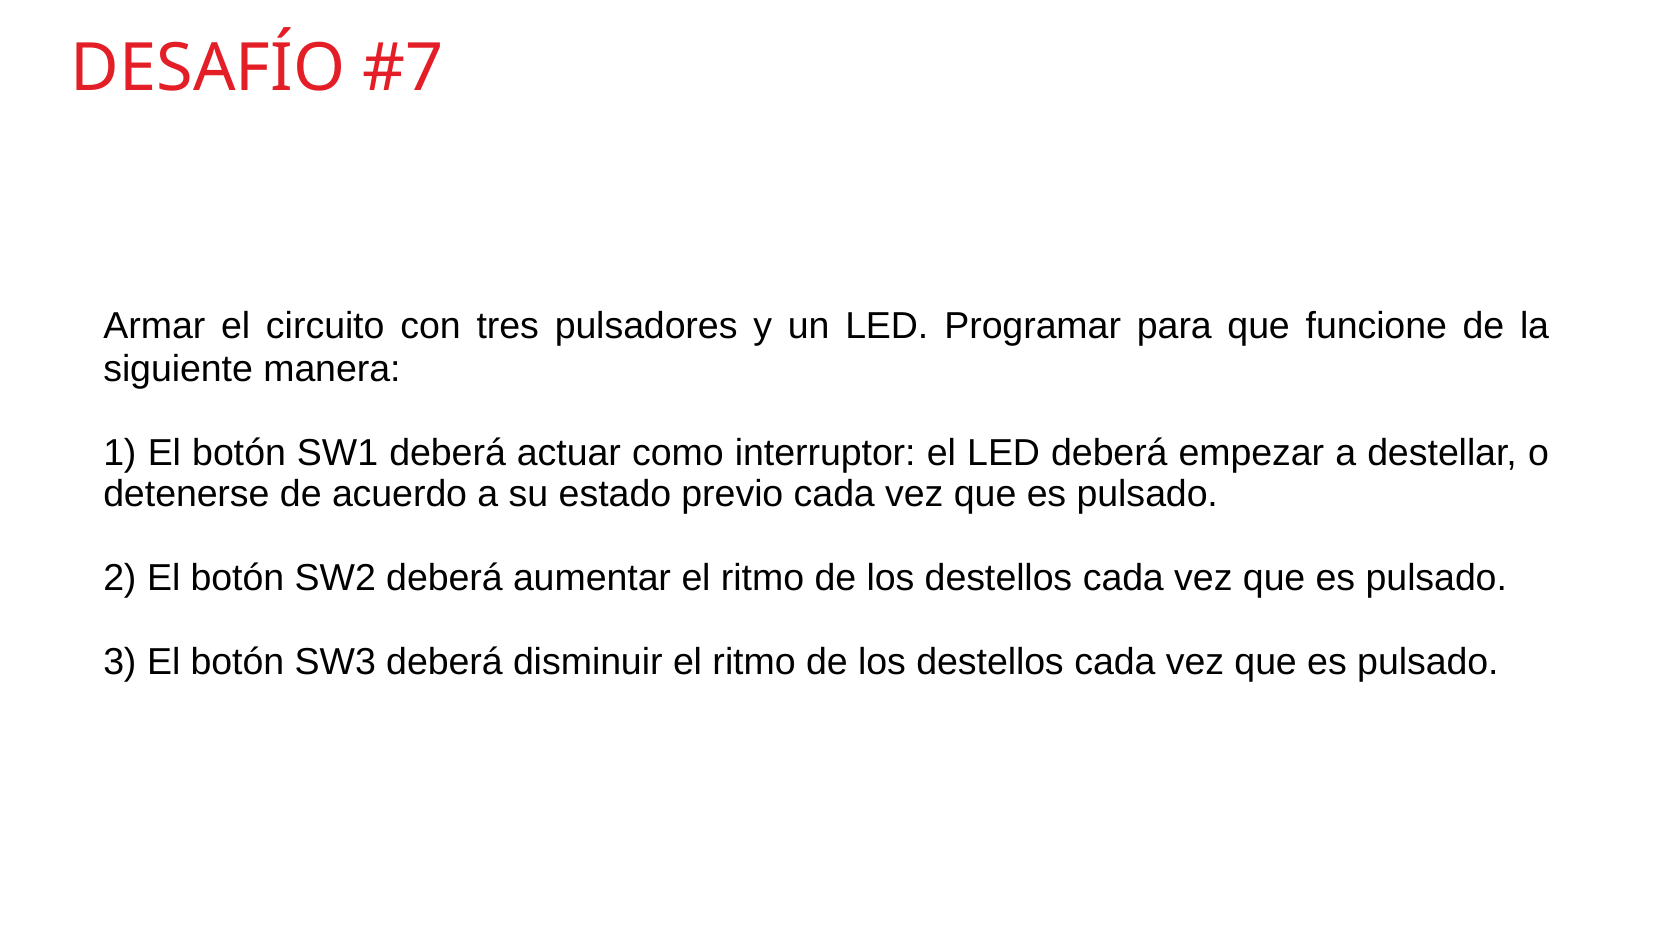

# DESAFÍO #7
Armar el circuito con tres pulsadores y un LED. Programar para que funcione de la siguiente manera:
1) El botón SW1 deberá actuar como interruptor: el LED deberá empezar a destellar, o detenerse de acuerdo a su estado previo cada vez que es pulsado.
2) El botón SW2 deberá aumentar el ritmo de los destellos cada vez que es pulsado.
3) El botón SW3 deberá disminuir el ritmo de los destellos cada vez que es pulsado.